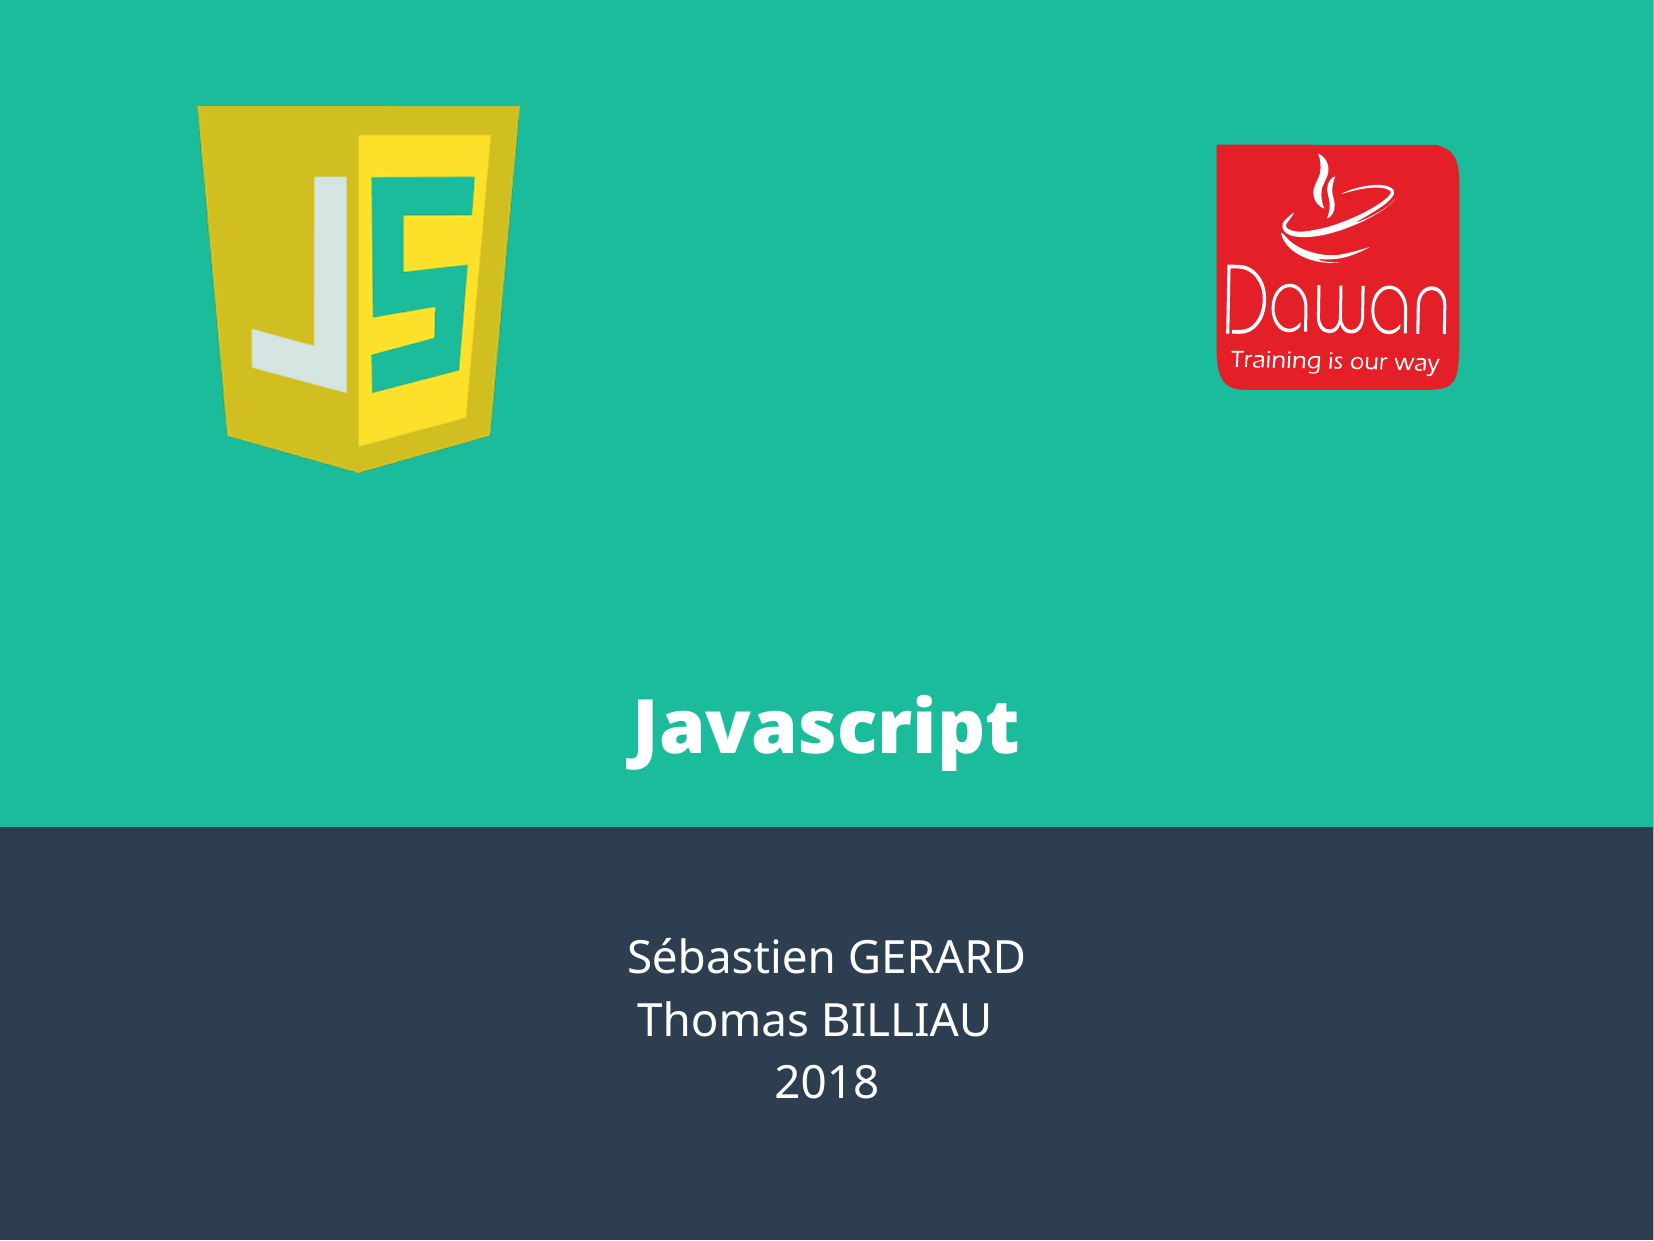

# Javascript
Sébastien GERARD
Thomas BILLIAU
2018